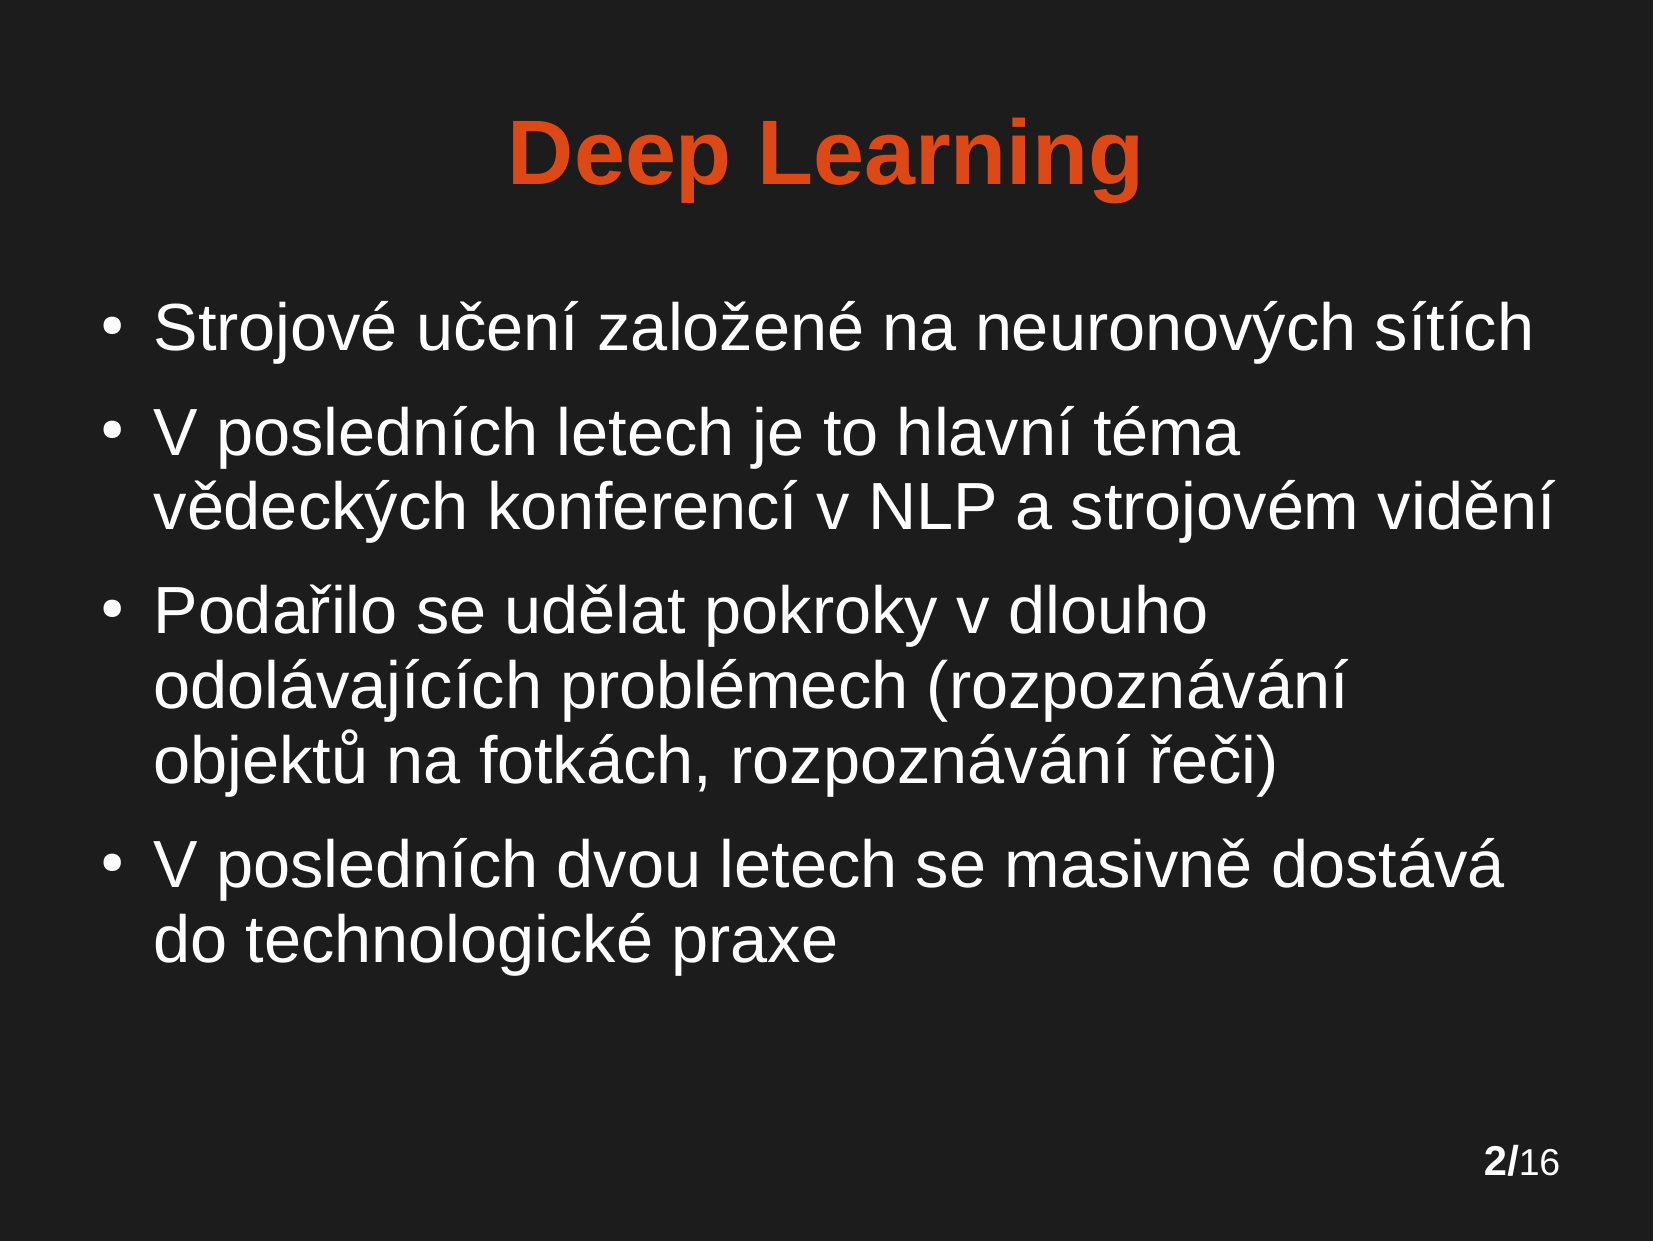

# Deep Learning
Strojové učení založené na neuronových sítích
V posledních letech je to hlavní téma vědeckých konferencí v NLP a strojovém vidění
Podařilo se udělat pokroky v dlouho odolávajících problémech (rozpoznávání objektů na fotkách, rozpoznávání řeči)
V posledních dvou letech se masivně dostává do technologické praxe